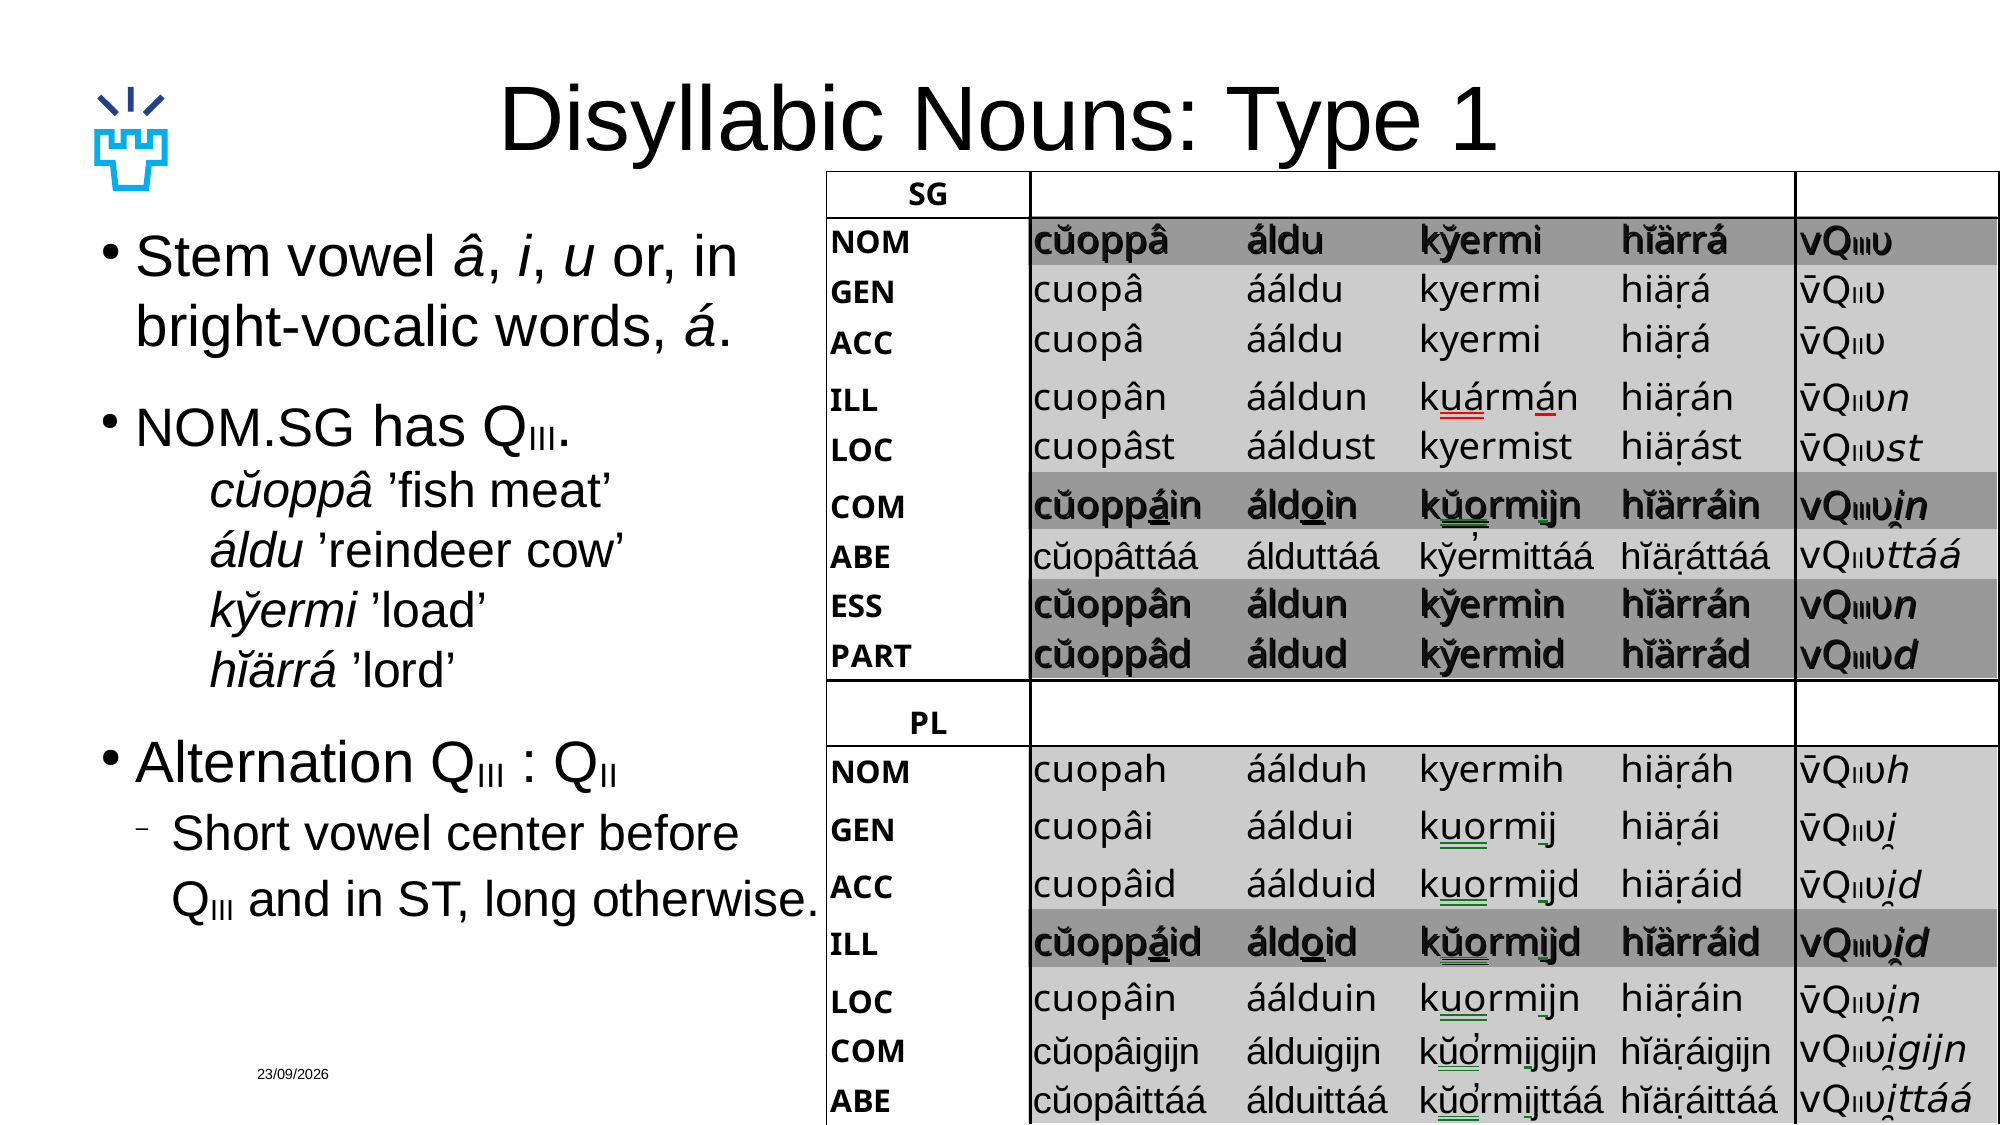

Disyllabic Nouns: Type 1
# Stem vowel â, i, u or, in bright-vocalic words, á.
NOM.SG has QIII.
 	cŭoppâ ’fish meat’
 	áldu ’reindeer cow’
 	ky̆ermi ’load’
	hĭärrá ’lord’
Alternation QIII : QII
Short vowel center before
QIII and in ST, long otherwise.
https://github.com/tkoukkar/anaraskiela/blob/master/Koukkari_Tuomas-CIFUXIII-oovdanpyehtim.pdf